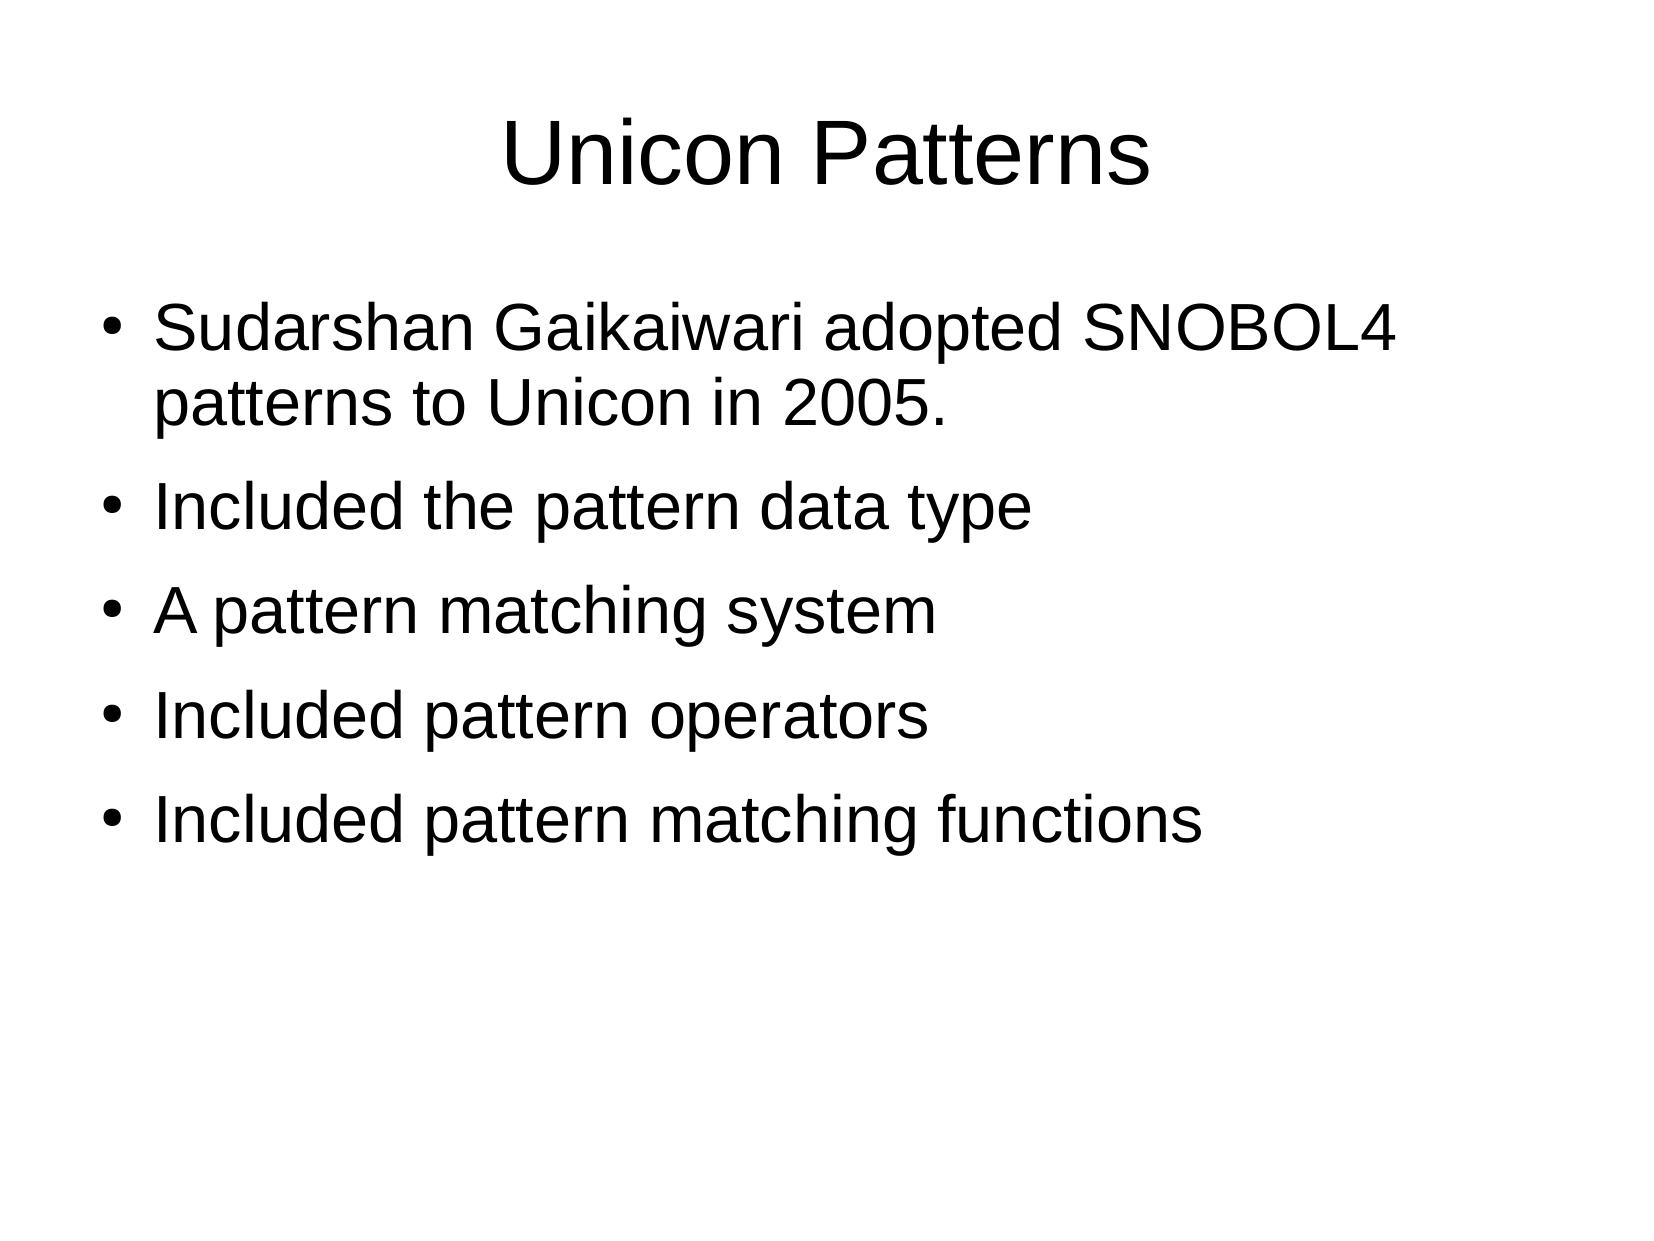

# Unicon Patterns
Sudarshan Gaikaiwari adopted SNOBOL4 patterns to Unicon in 2005.
Included the pattern data type
A pattern matching system
Included pattern operators
Included pattern matching functions